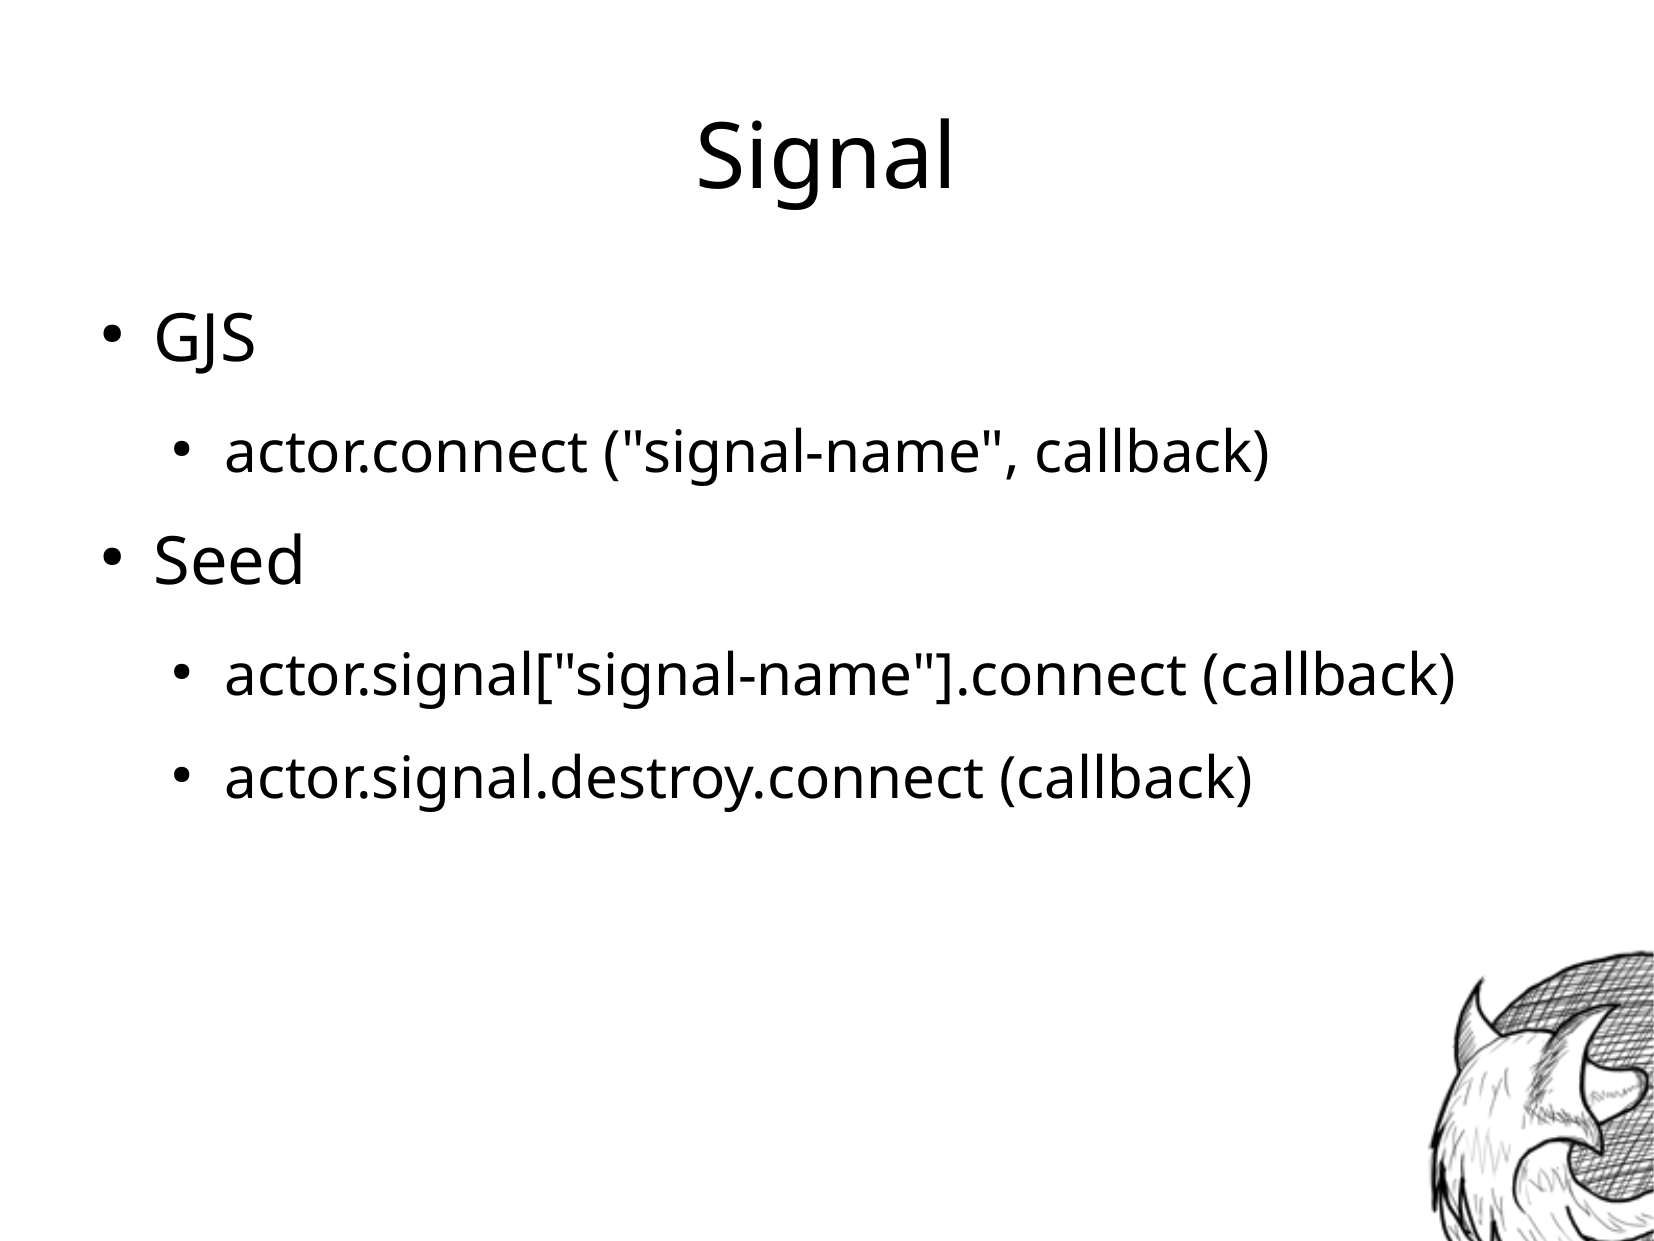

# Signal
GJS
actor.connect ("signal-name", callback)
Seed
actor.signal["signal-name"].connect (callback)
actor.signal.destroy.connect (callback)